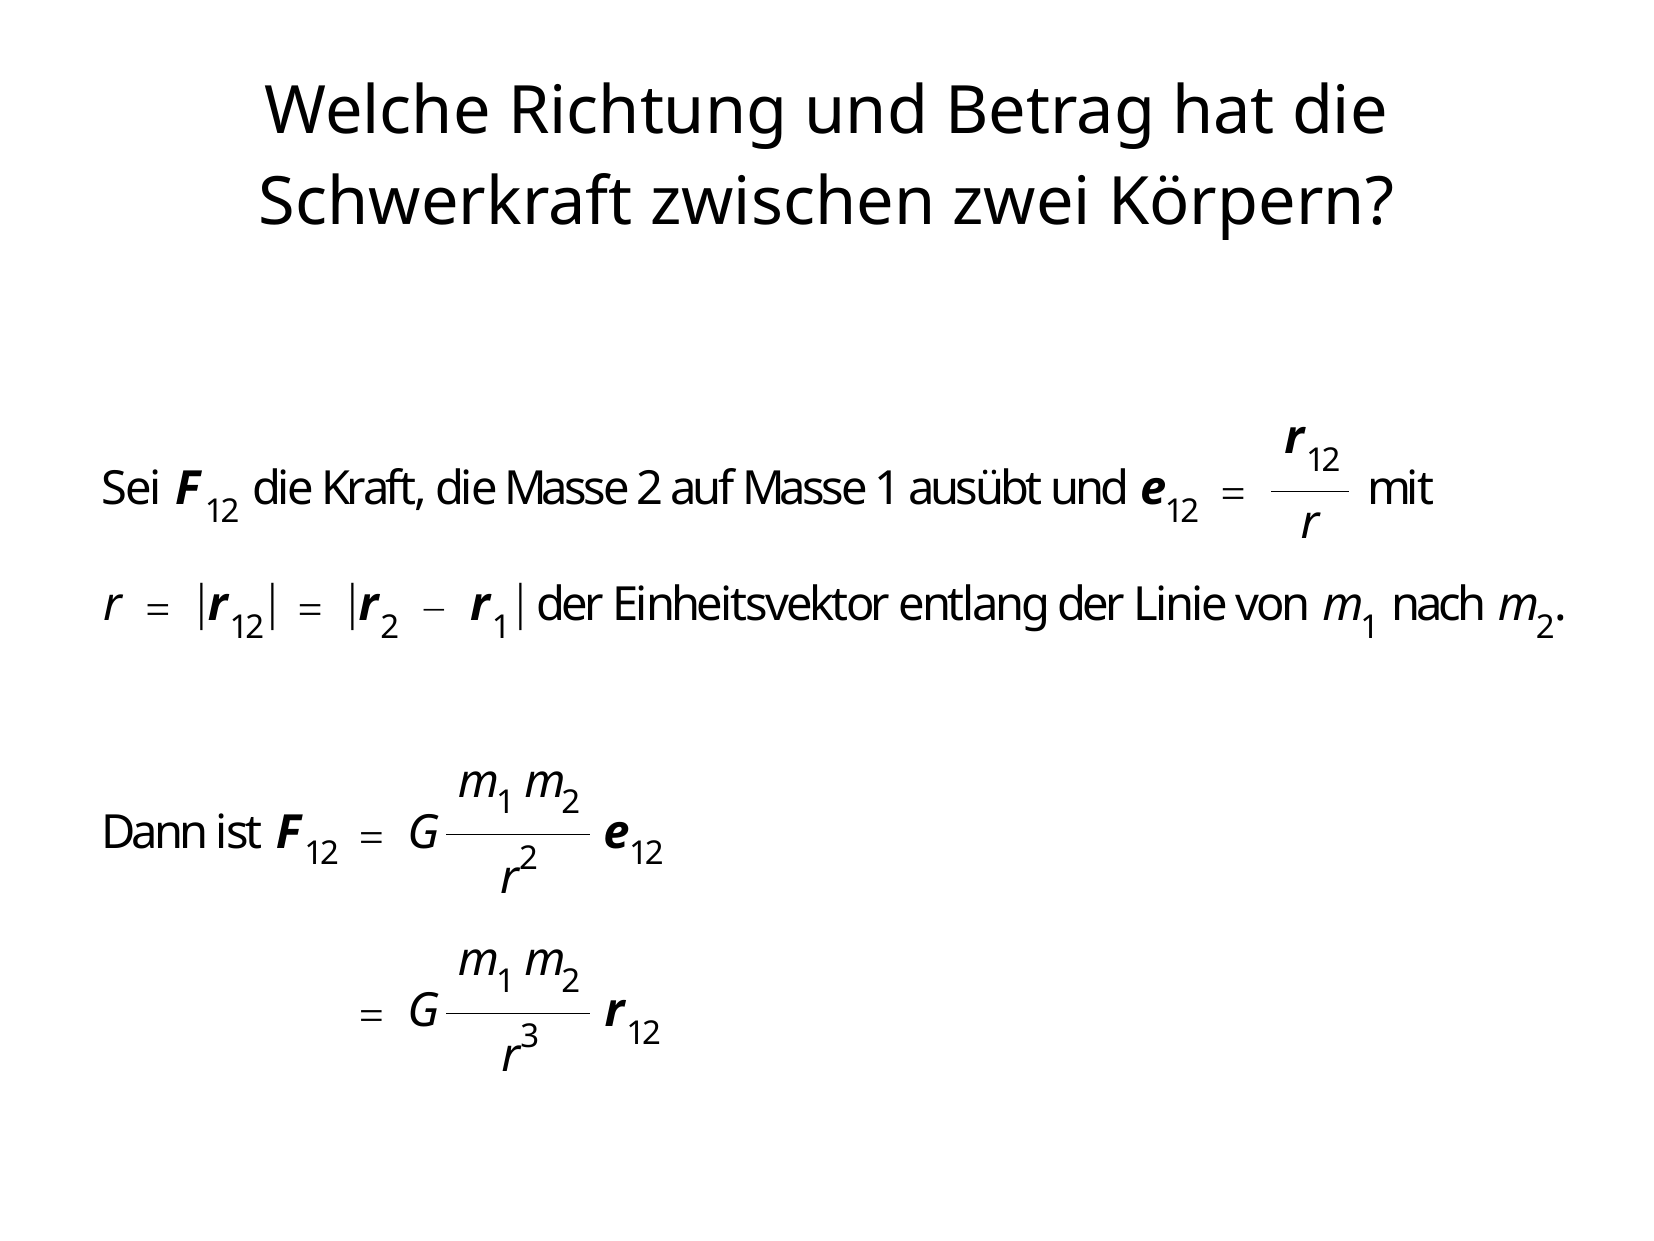

# Welche Richtung und Betrag hat die Schwerkraft zwischen zwei Körpern?